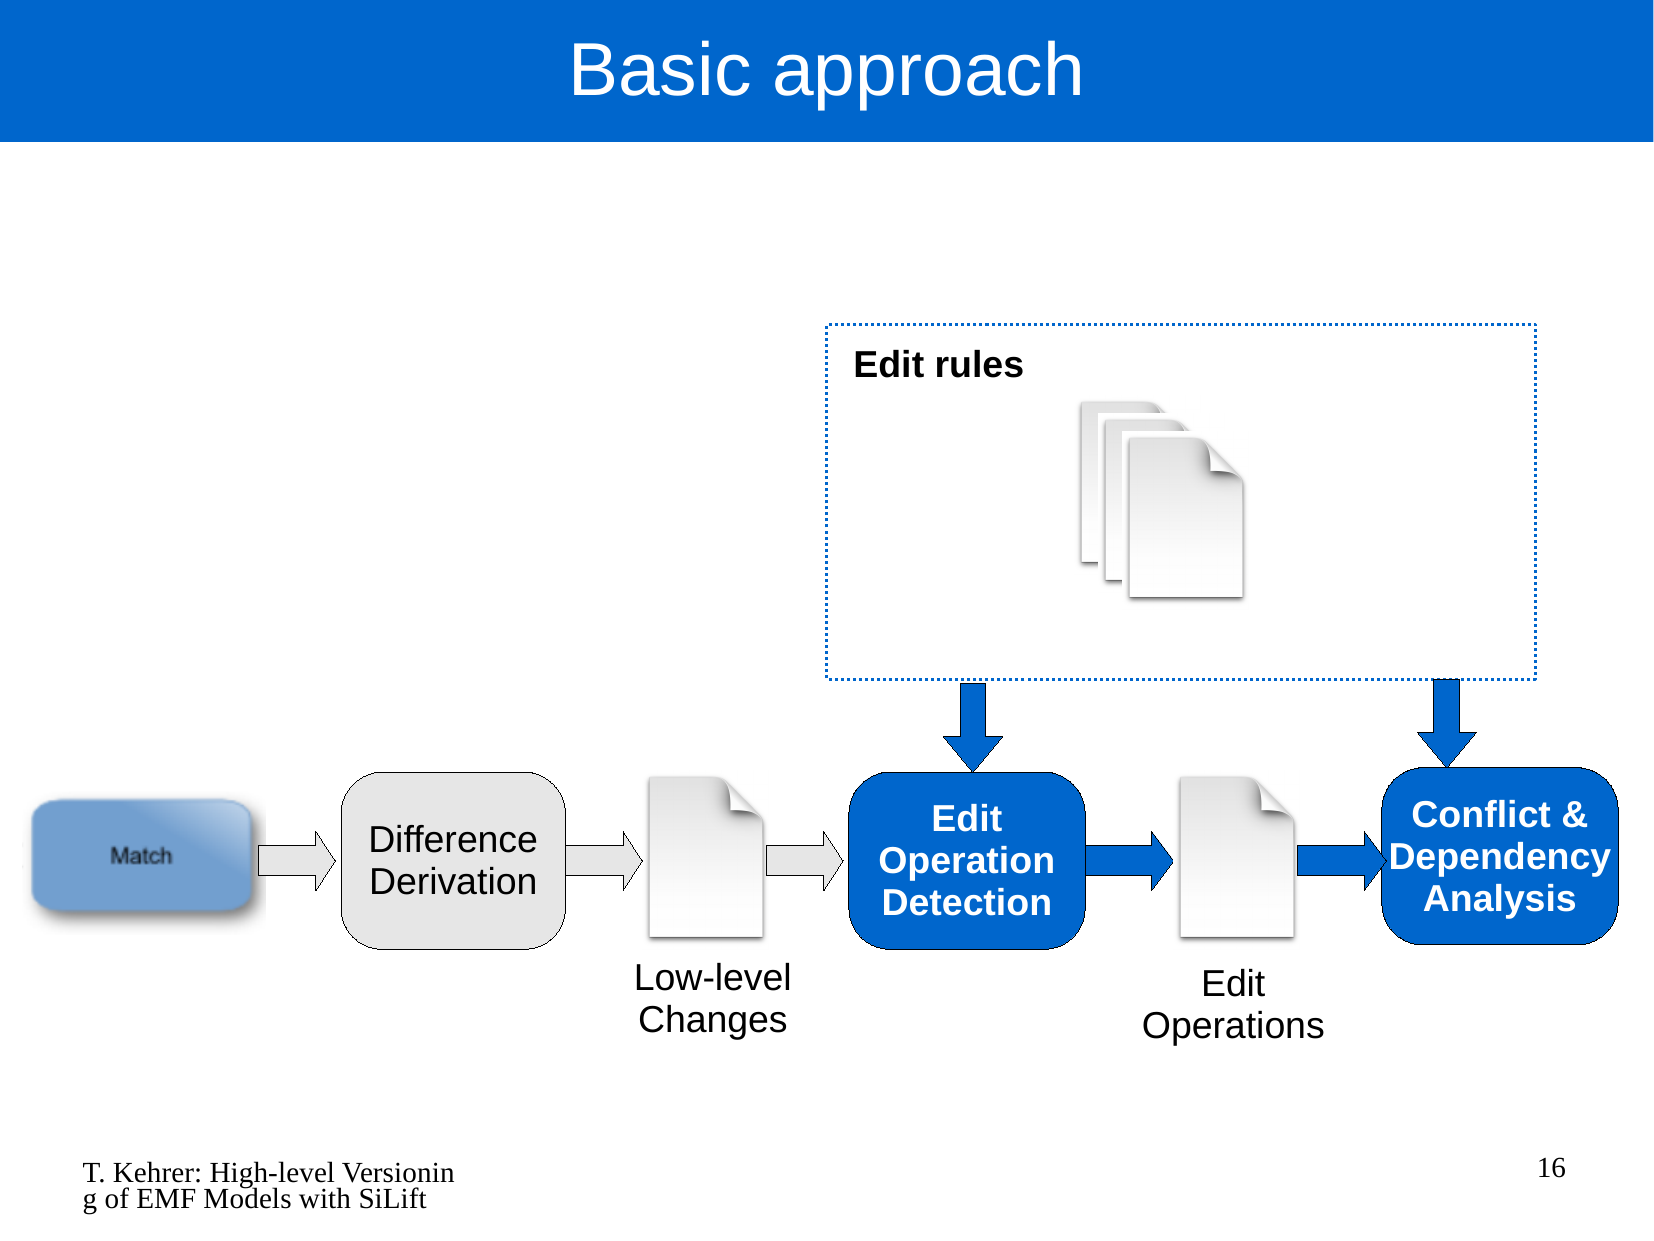

# Basic approach
Edit rules
Conflict &
Dependency
Analysis
Difference
Derivation
Edit
Operation
Detection
Low-level
Changes
Edit
Operations
16
T. Kehrer: High-level Versioning of EMF Models with SiLift